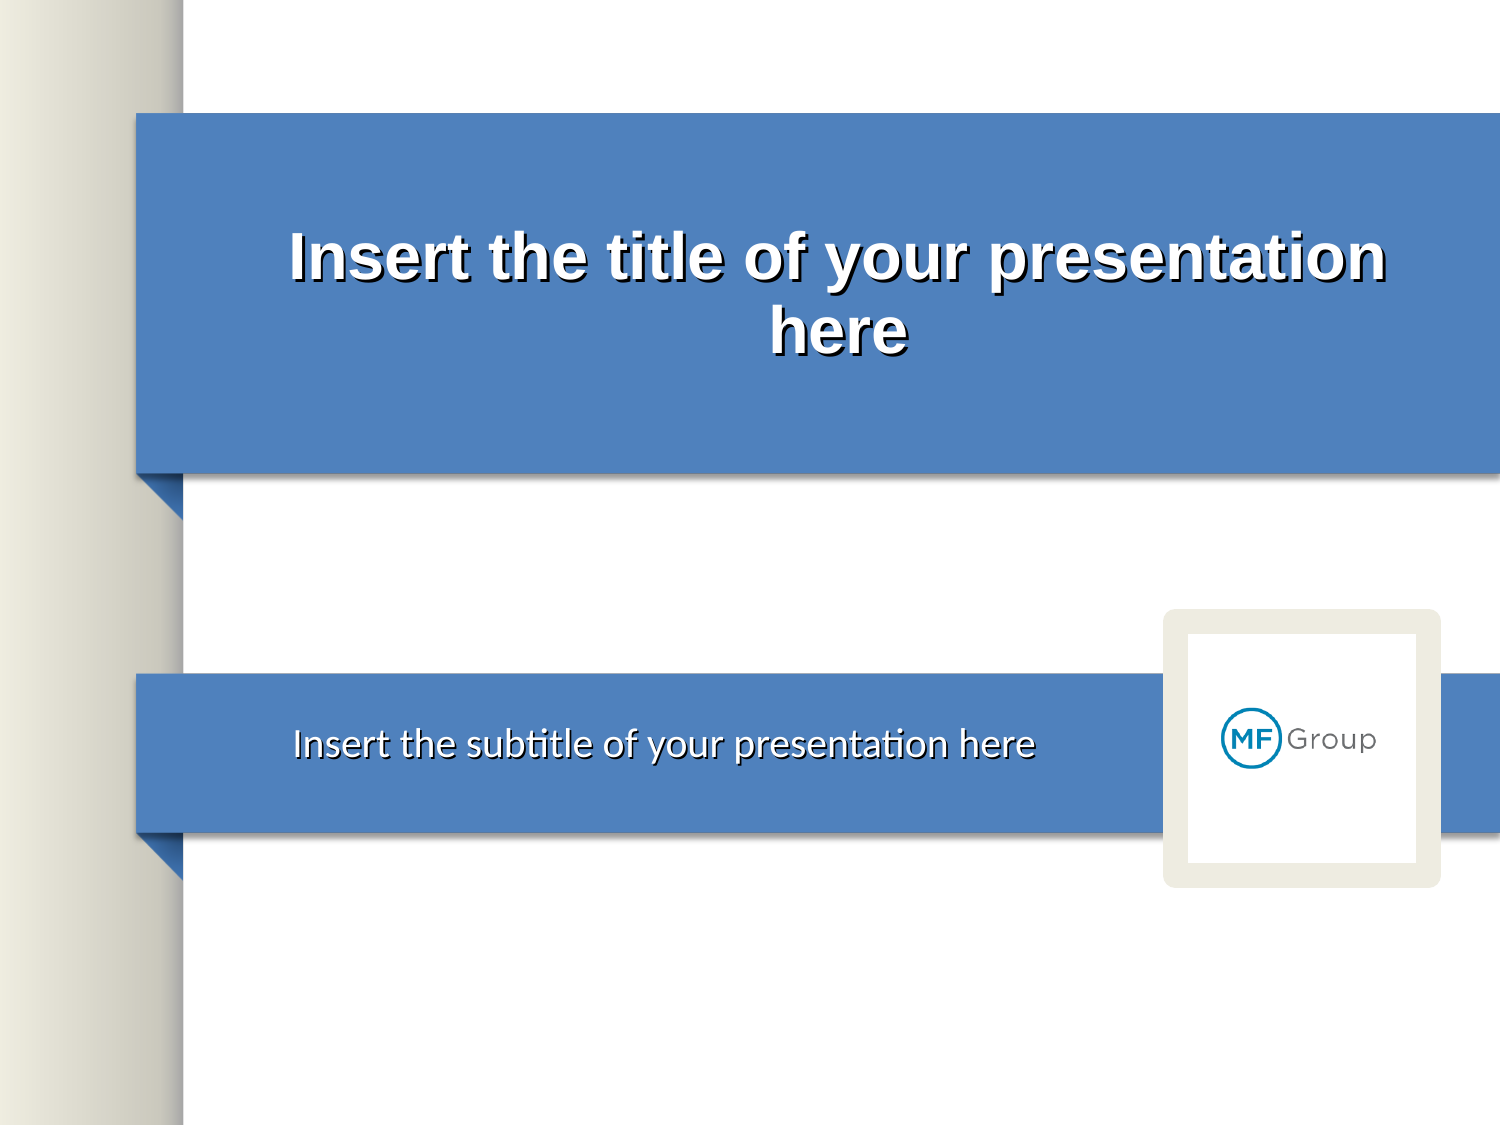

# Insert the title of your presentation here
Insert the subtitle of your presentation here